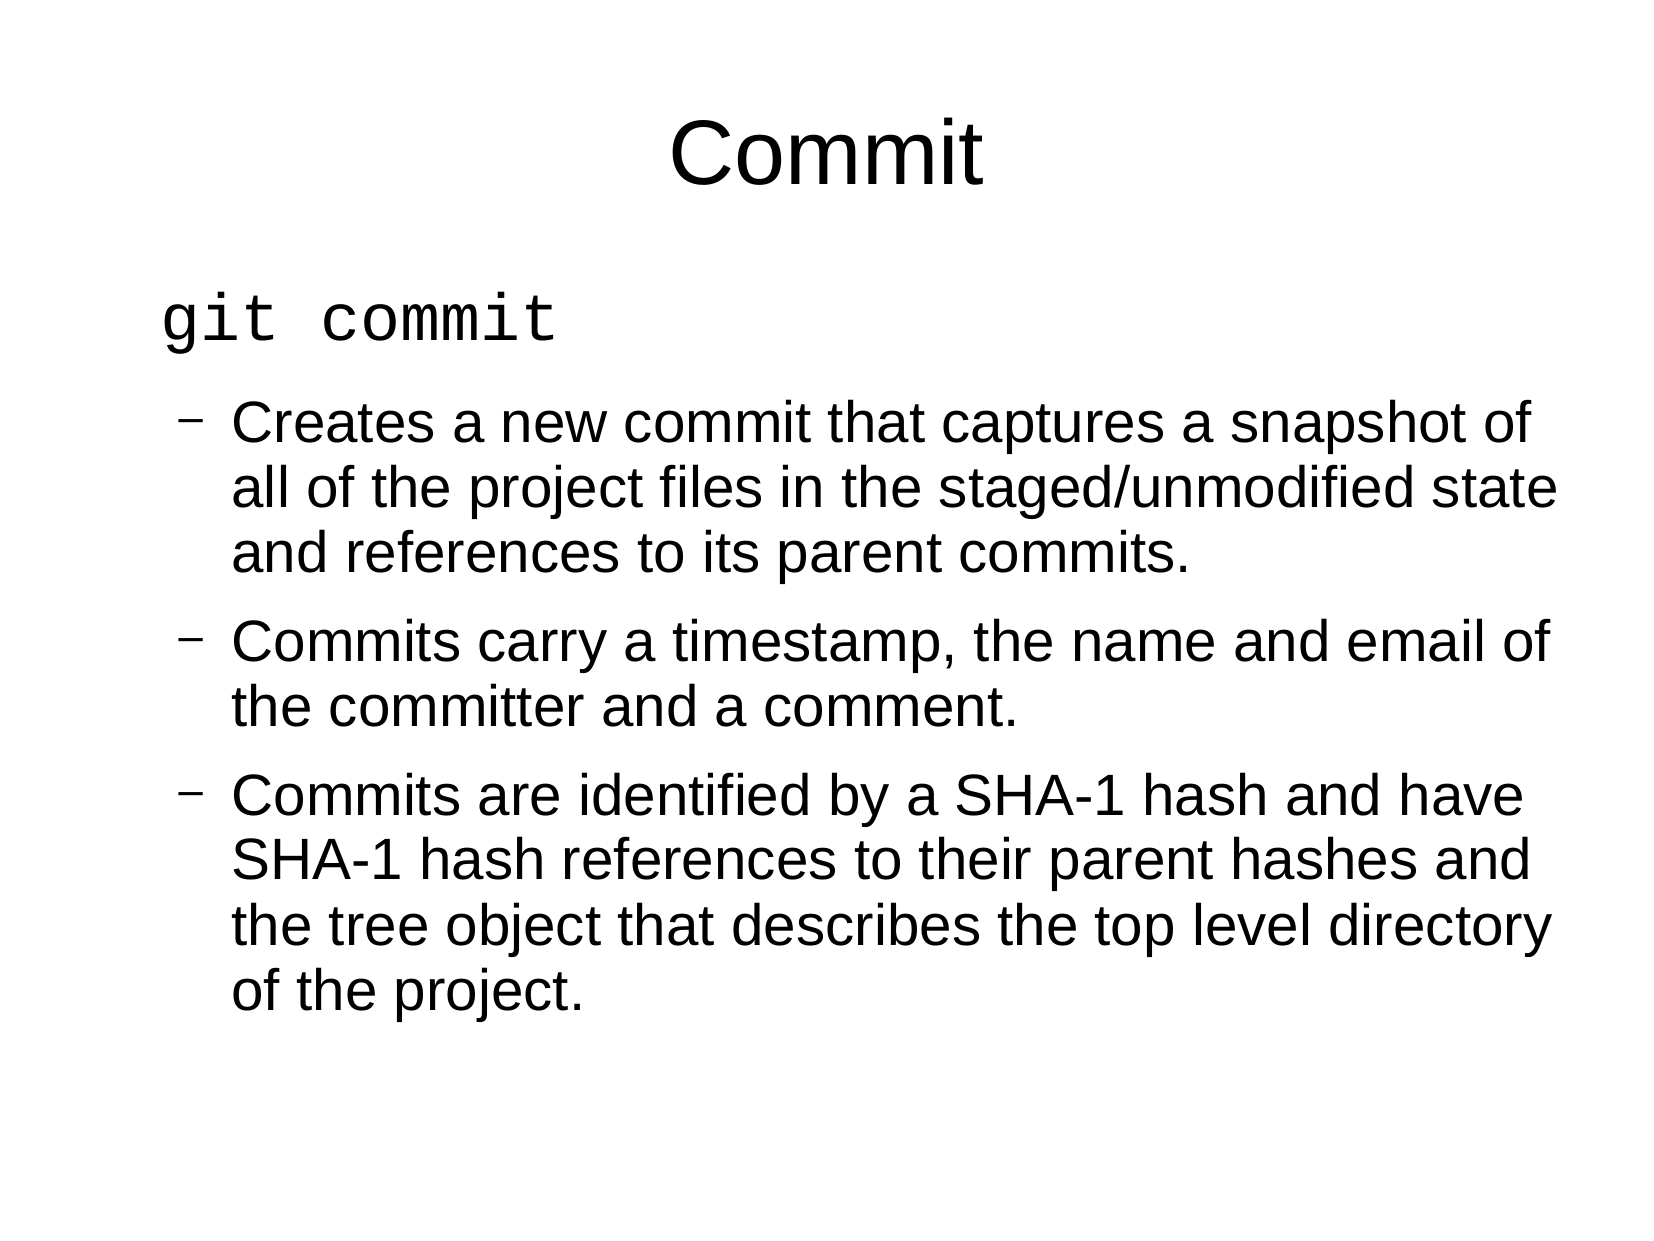

# Commit
git commit
Creates a new commit that captures a snapshot of all of the project files in the staged/unmodified state and references to its parent commits.
Commits carry a timestamp, the name and email of the committer and a comment.
Commits are identified by a SHA-1 hash and have SHA-1 hash references to their parent hashes and the tree object that describes the top level directory of the project.